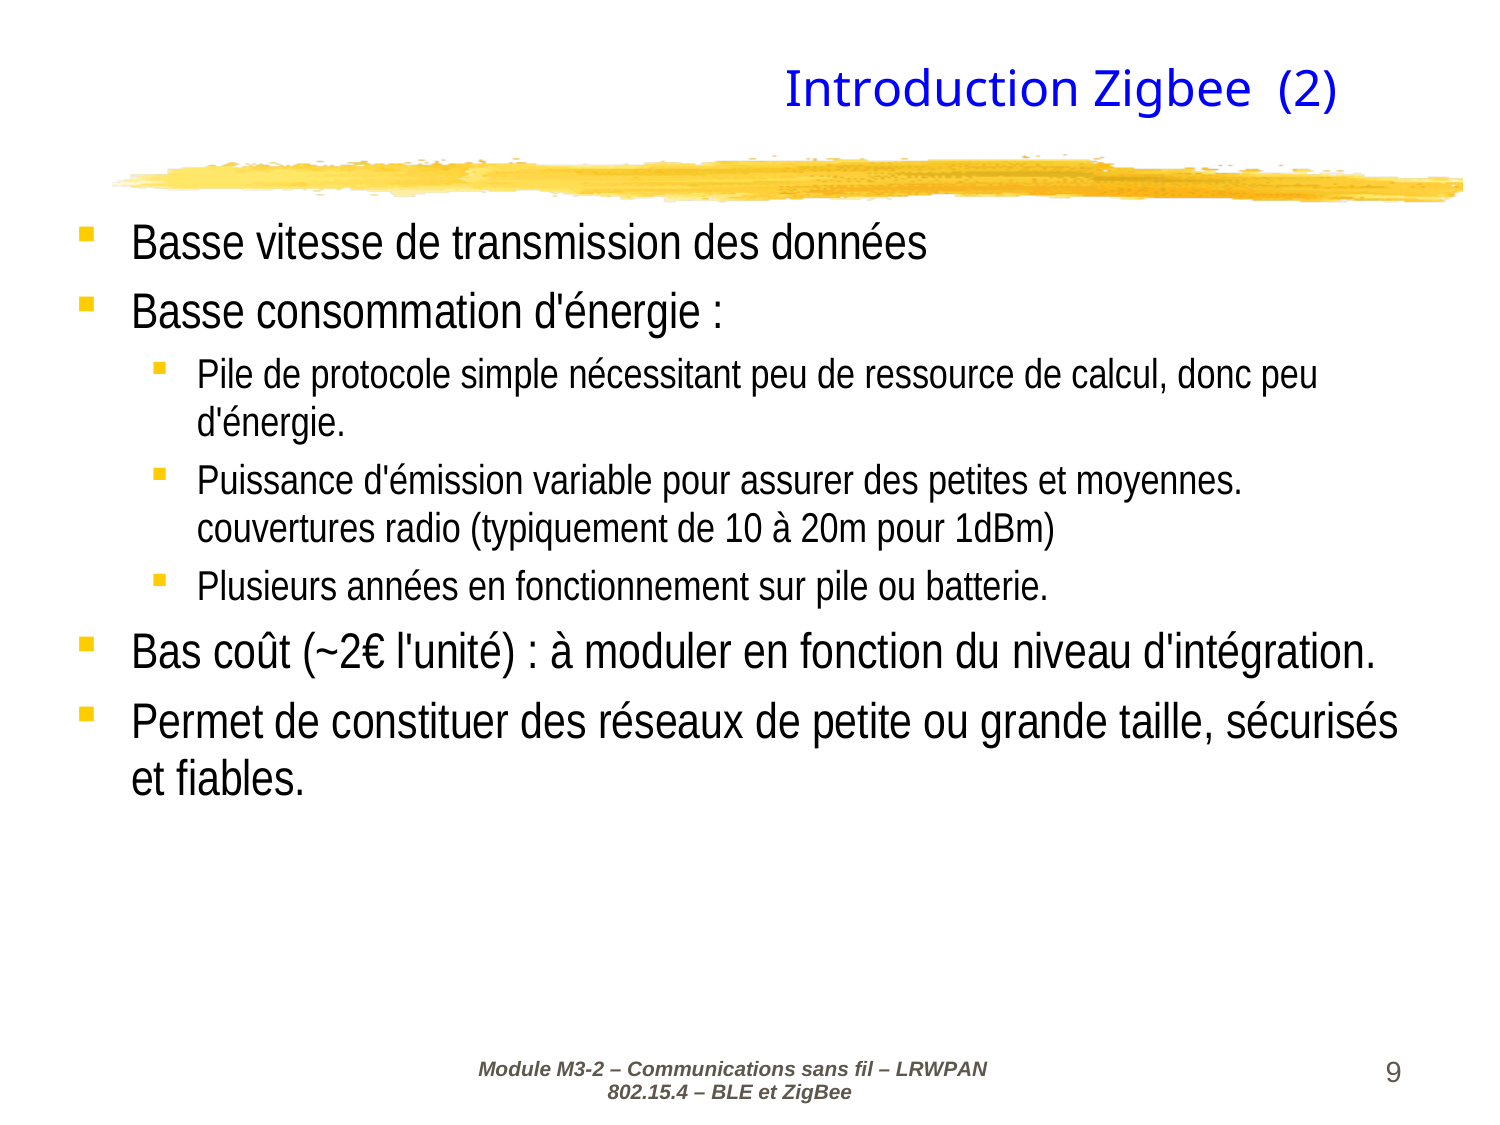

# Introduction Zigbee (2)
Basse vitesse de transmission des données
Basse consommation d'énergie :
Pile de protocole simple nécessitant peu de ressource de calcul, donc peu d'énergie.
Puissance d'émission variable pour assurer des petites et moyennes. couvertures radio (typiquement de 10 à 20m pour 1dBm)
Plusieurs années en fonctionnement sur pile ou batterie.
Bas coût (~2€ l'unité) : à moduler en fonction du niveau d'intégration.
Permet de constituer des réseaux de petite ou grande taille, sécurisés et fiables.
9